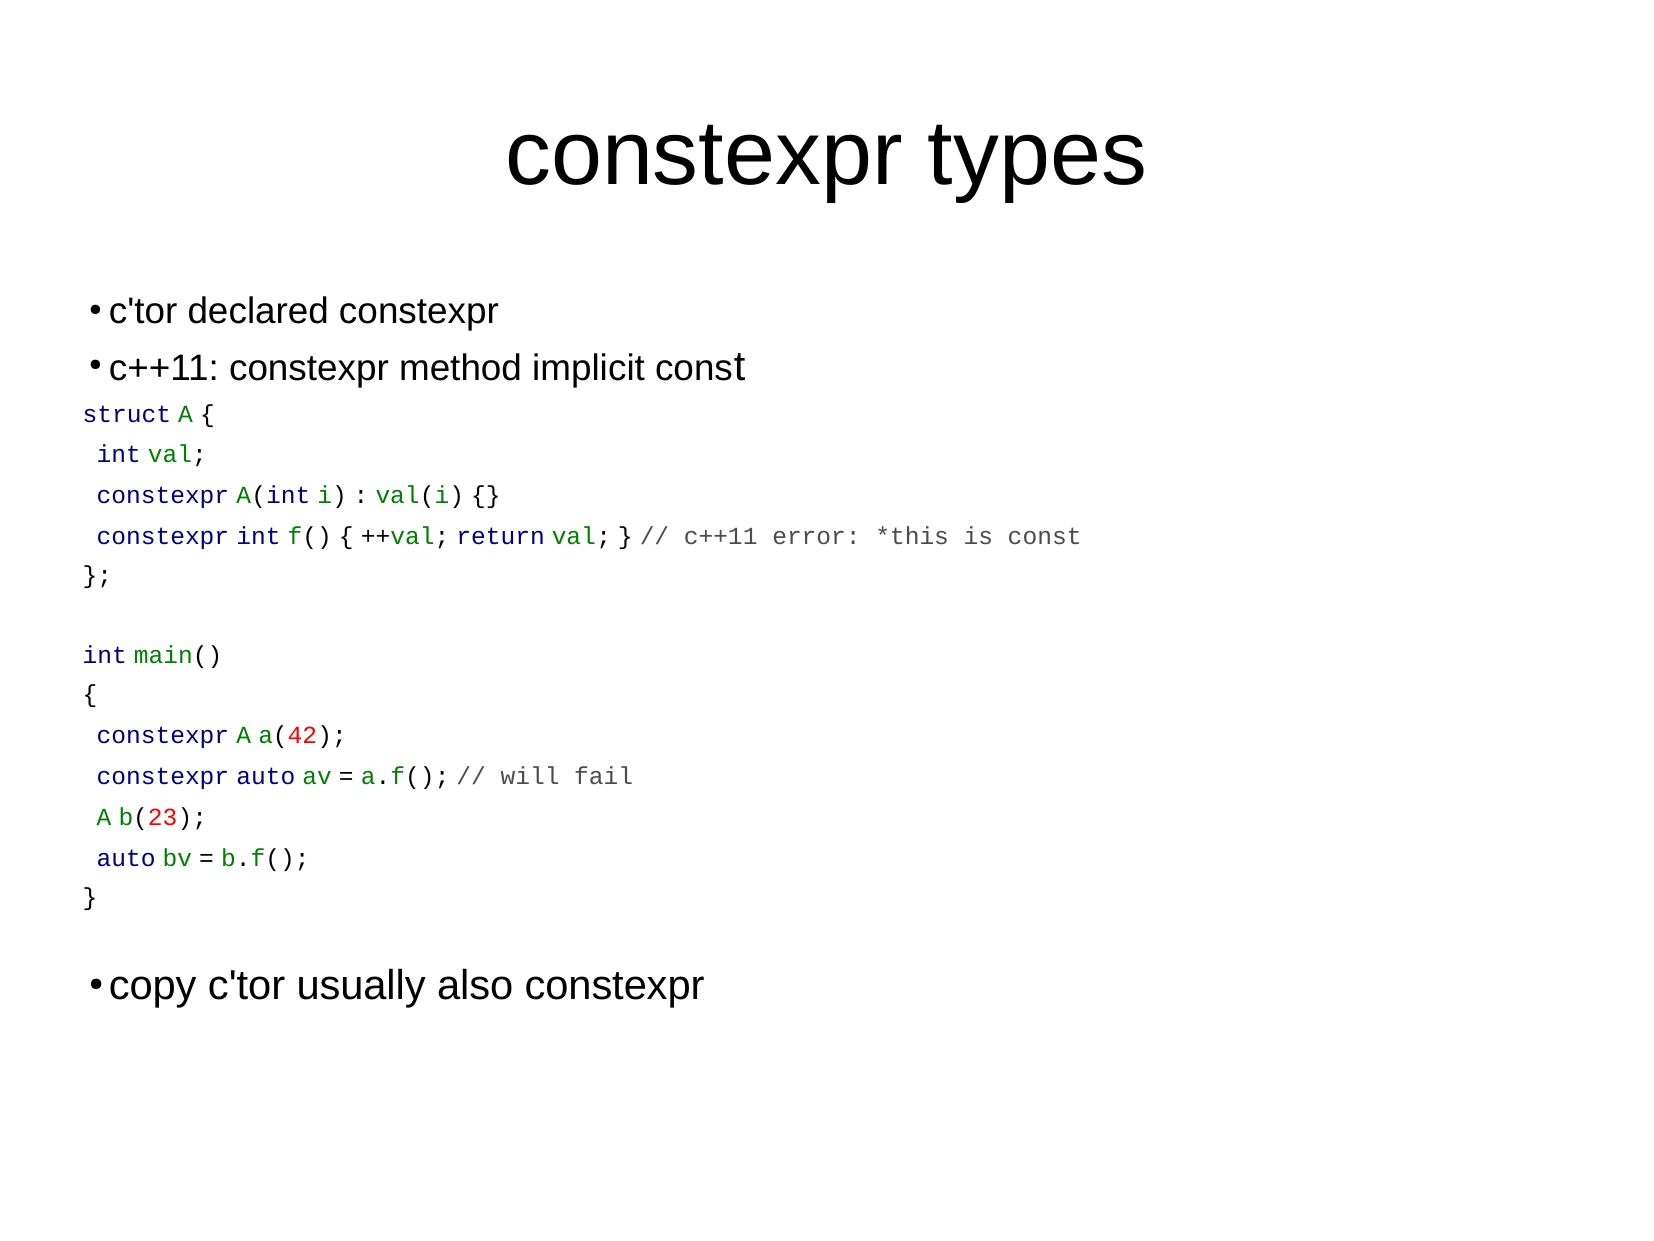

# constexpr types
c'tor declared constexpr
c++11: constexpr method implicit const
struct A {
 int val;
 constexpr A(int i) : val(i) {}
 constexpr int f() { ++val; return val; } // c++11 error: *this is const
};
int main()
{
 constexpr A a(42);
 constexpr auto av = a.f(); // will fail
 A b(23);
 auto bv = b.f();
}
copy c'tor usually also constexpr